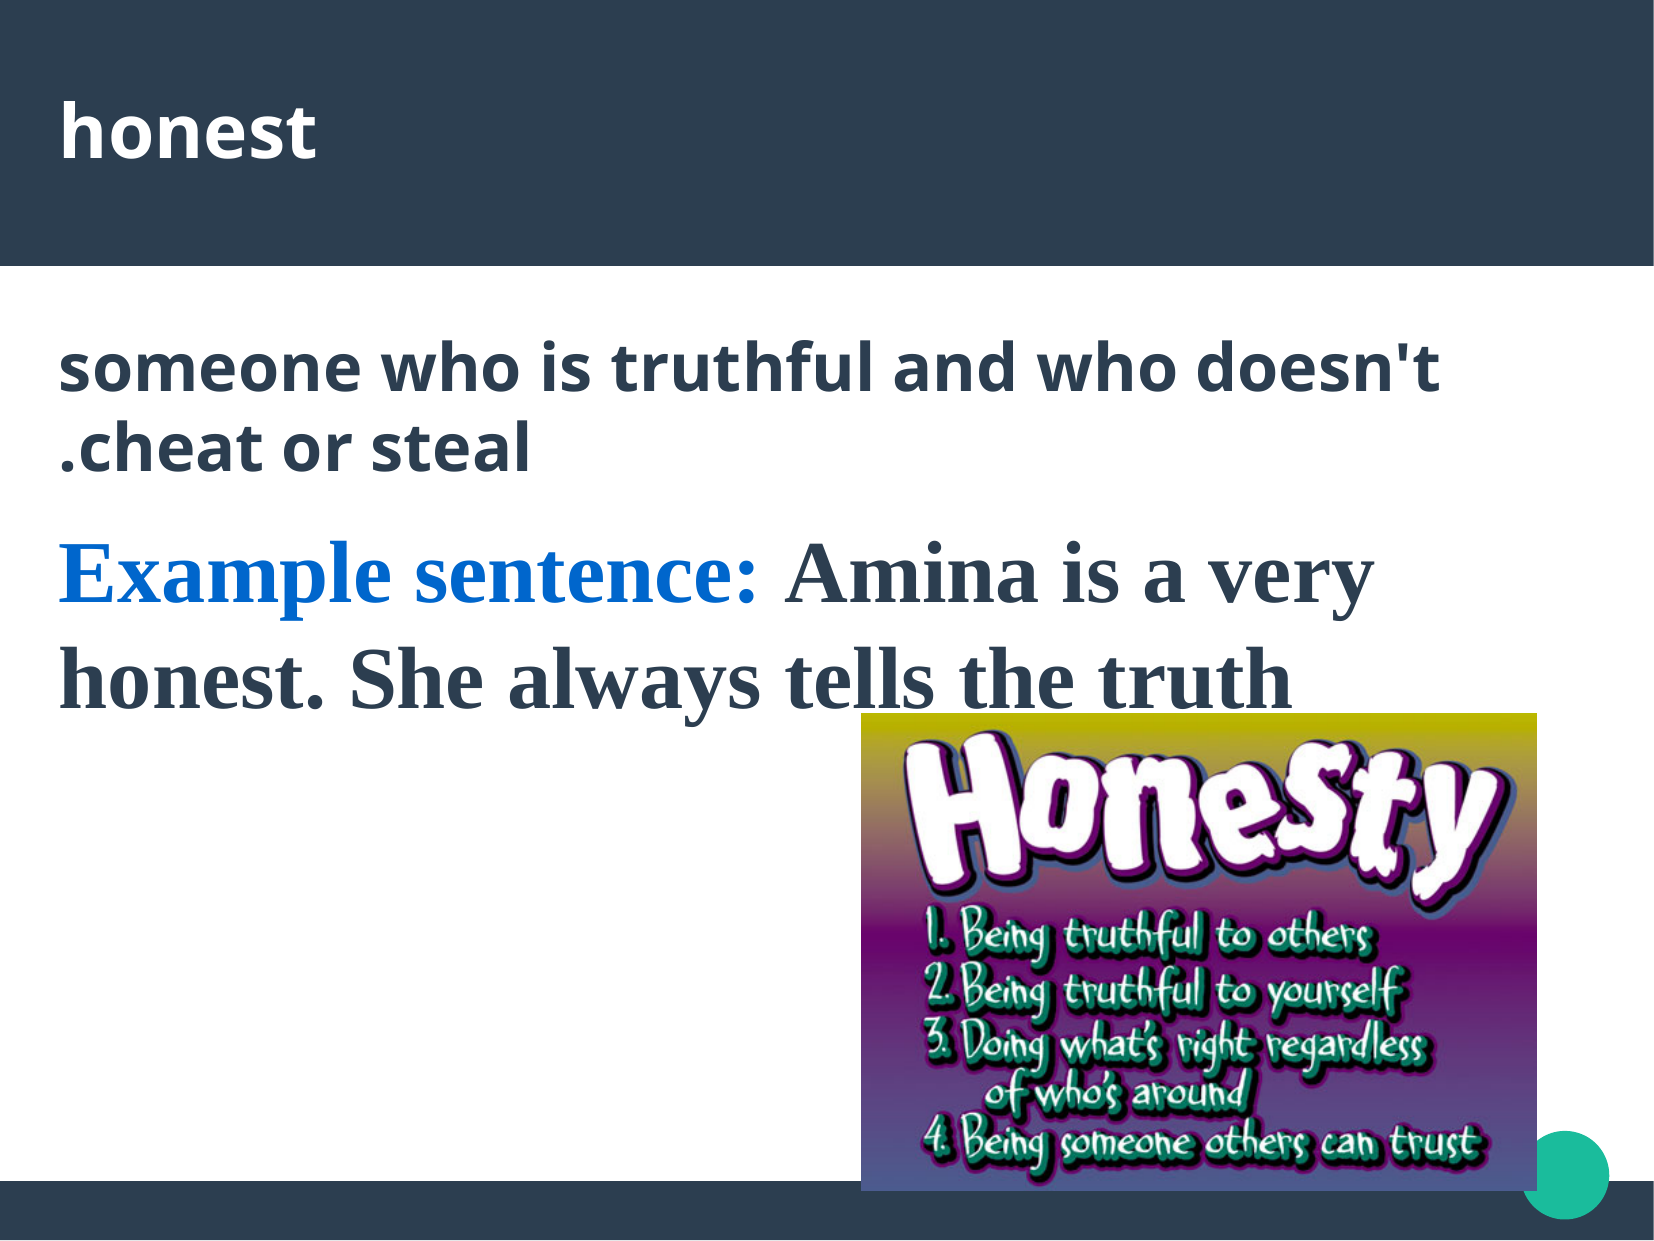

# honest
someone who is truthful and who doesn't cheat or steal.
Example sentence: Amina is a very honest. She always tells the truth